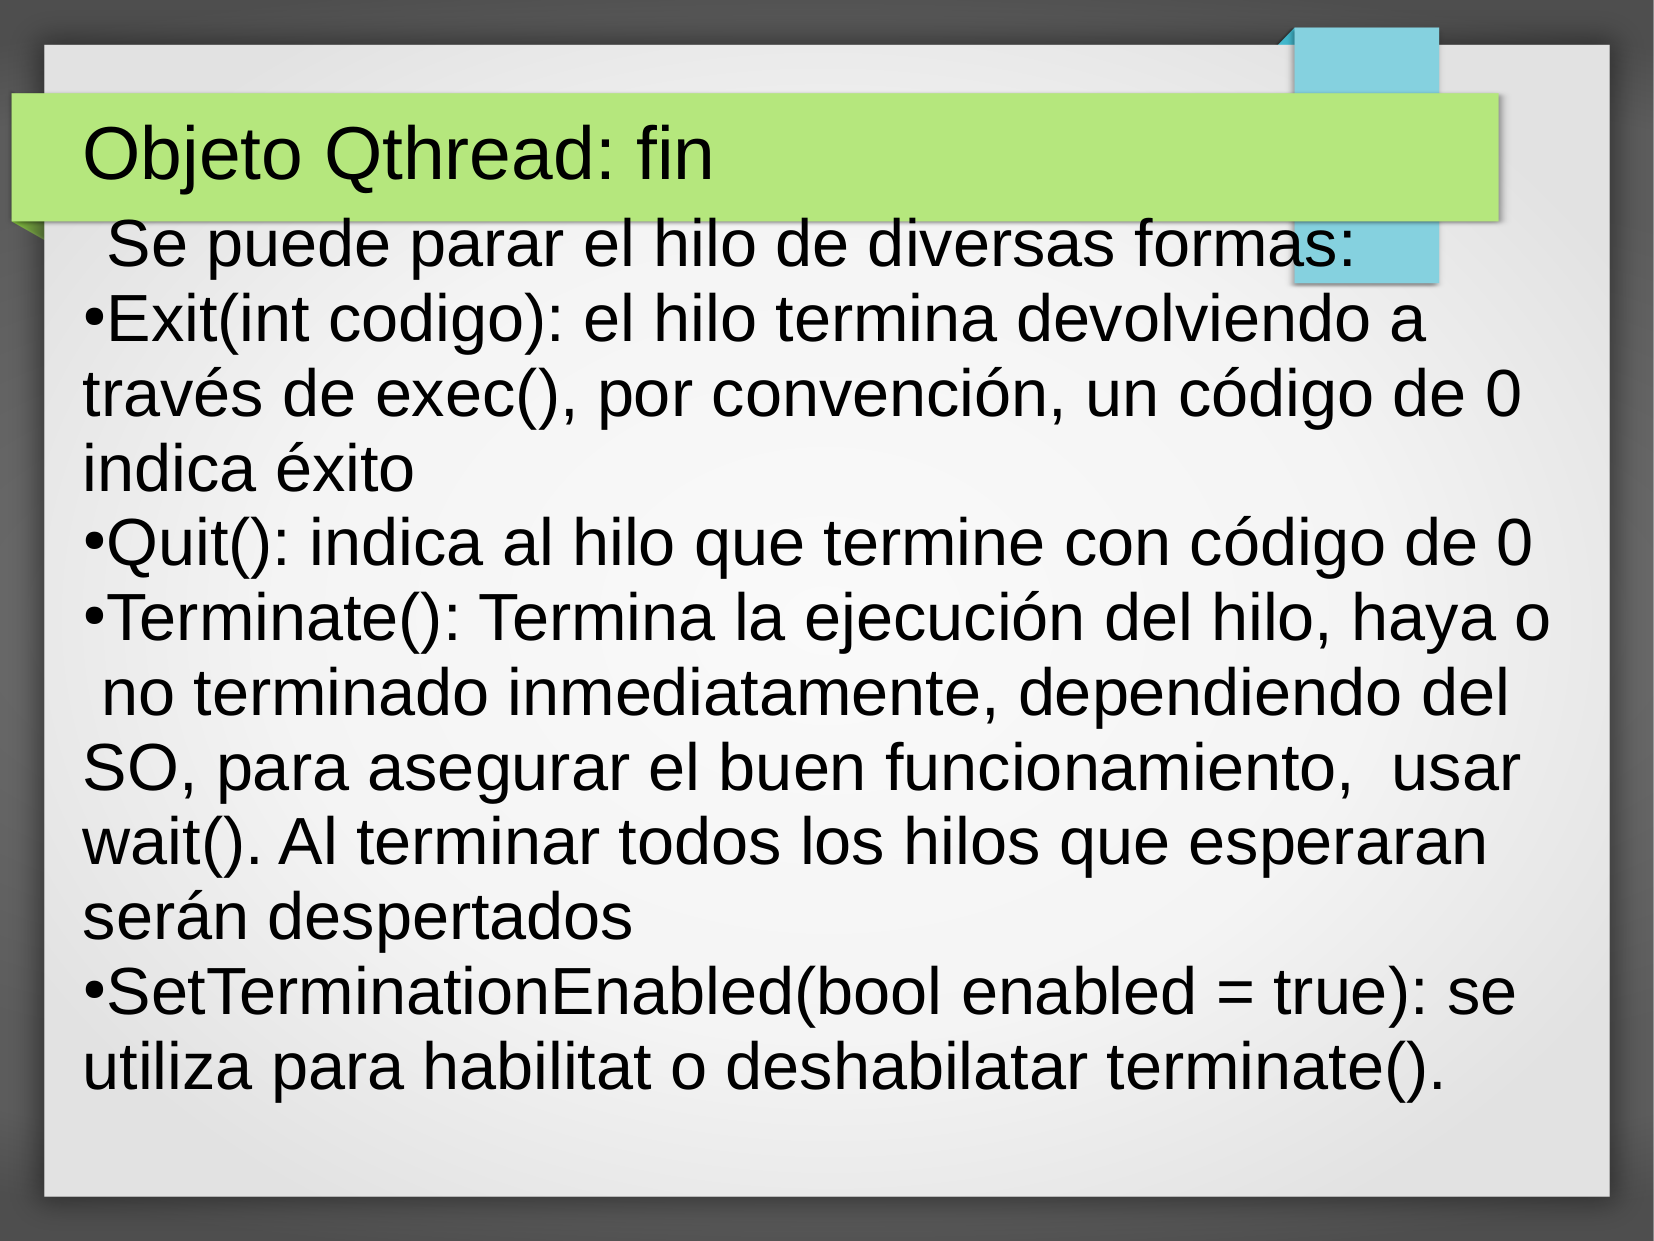

# Objeto Qthread: fin
Se puede parar el hilo de diversas formas:
Exit(int codigo): el hilo termina devolviendo a través de exec(), por convención, un código de 0 indica éxito
Quit(): indica al hilo que termine con código de 0
Terminate(): Termina la ejecución del hilo, haya o no terminado inmediatamente, dependiendo del SO, para asegurar el buen funcionamiento, usar wait(). Al terminar todos los hilos que esperaran serán despertados
SetTerminationEnabled(bool enabled = true): se utiliza para habilitat o deshabilatar terminate().